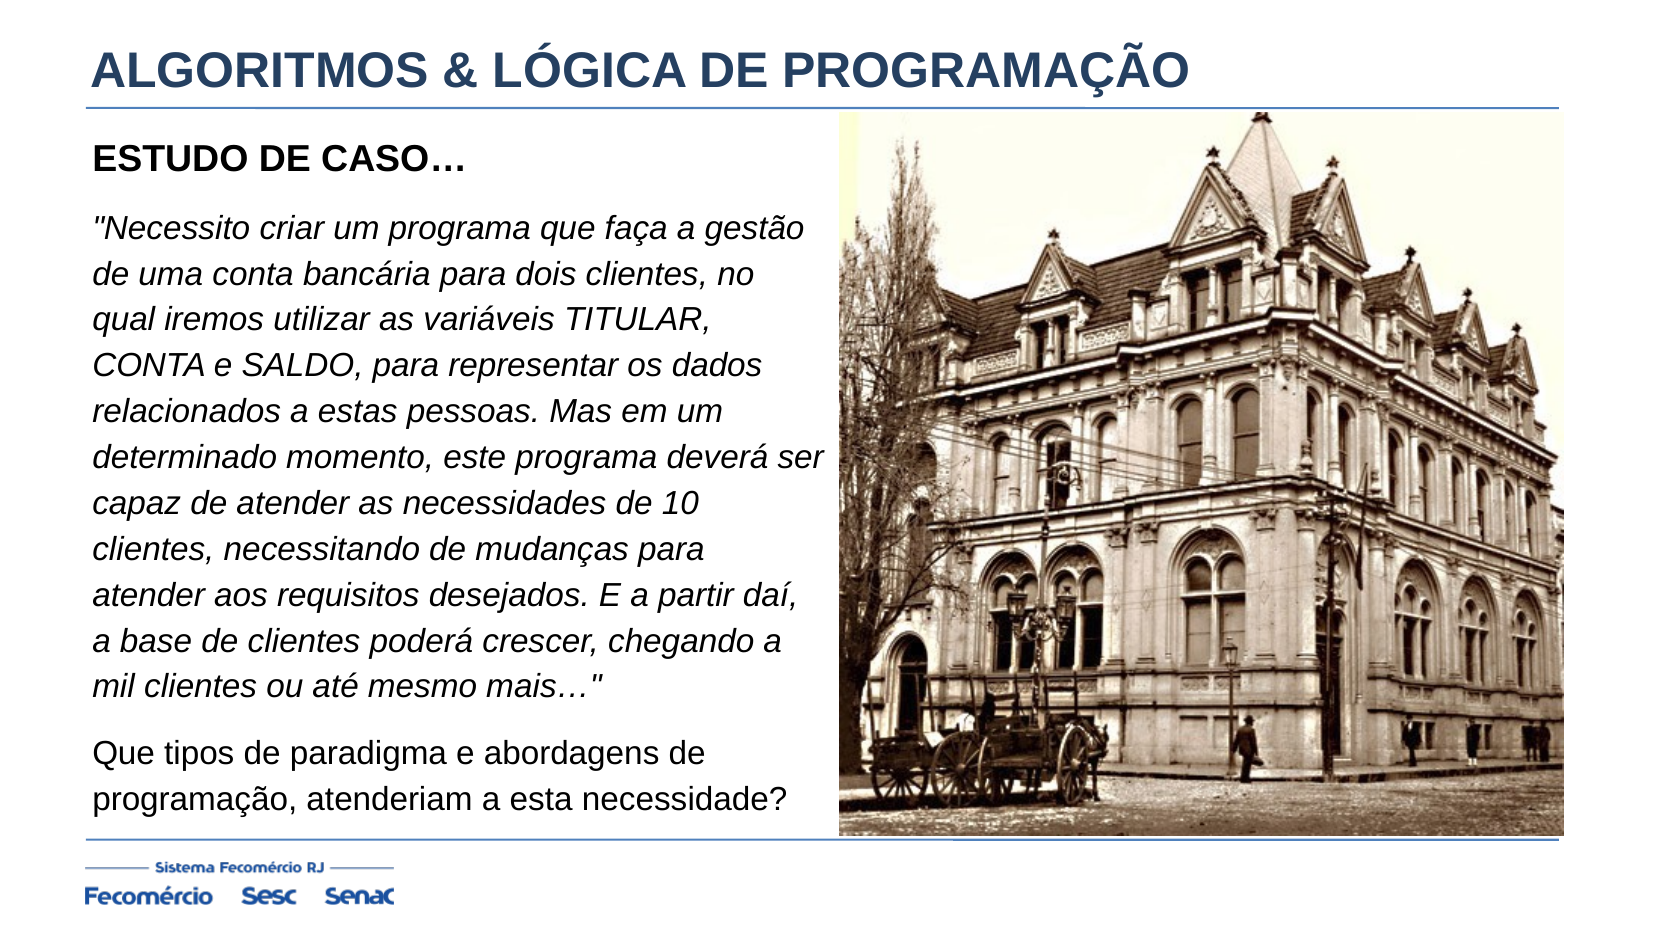

ALGORITMOS & LÓGICA DE PROGRAMAÇÃO
ESTUDO DE CASO…
"Necessito criar um programa que faça a gestão de uma conta bancária para dois clientes, no qual iremos utilizar as variáveis TITULAR, CONTA e SALDO, para representar os dados relacionados a estas pessoas. Mas em um determinado momento, este programa deverá ser capaz de atender as necessidades de 10 clientes, necessitando de mudanças para atender aos requisitos desejados. E a partir daí, a base de clientes poderá crescer, chegando a mil clientes ou até mesmo mais…"
Que tipos de paradigma e abordagens de programação, atenderiam a esta necessidade?